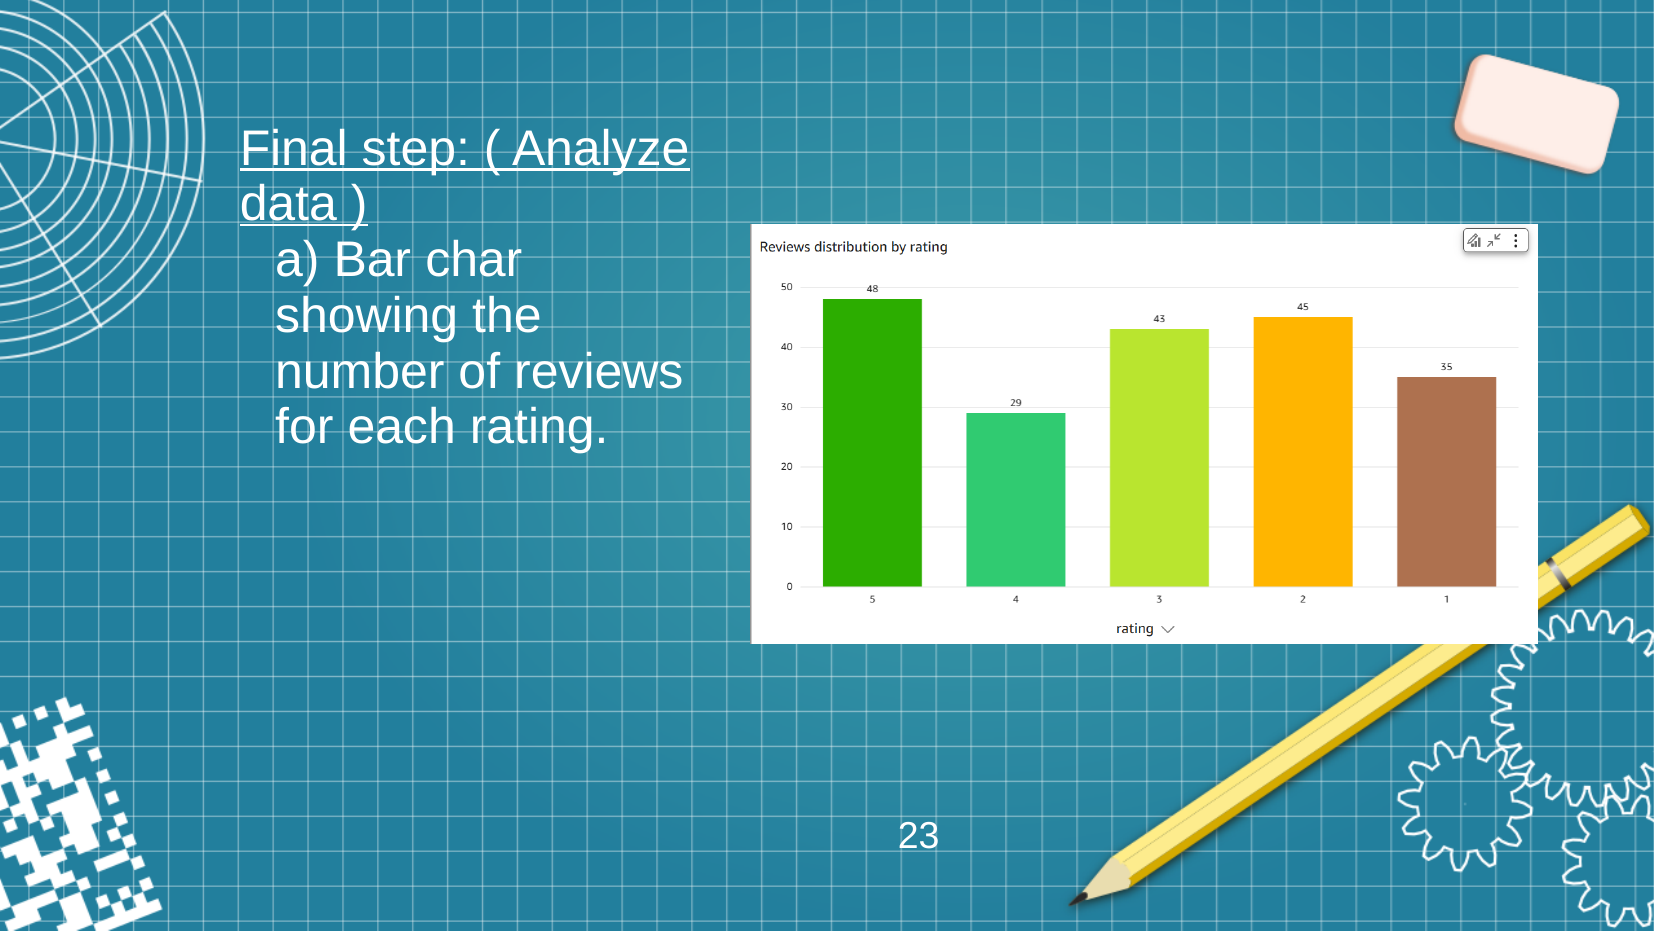

Final step: ( Analyze data )
a) Bar char showing the number of reviews for each rating.